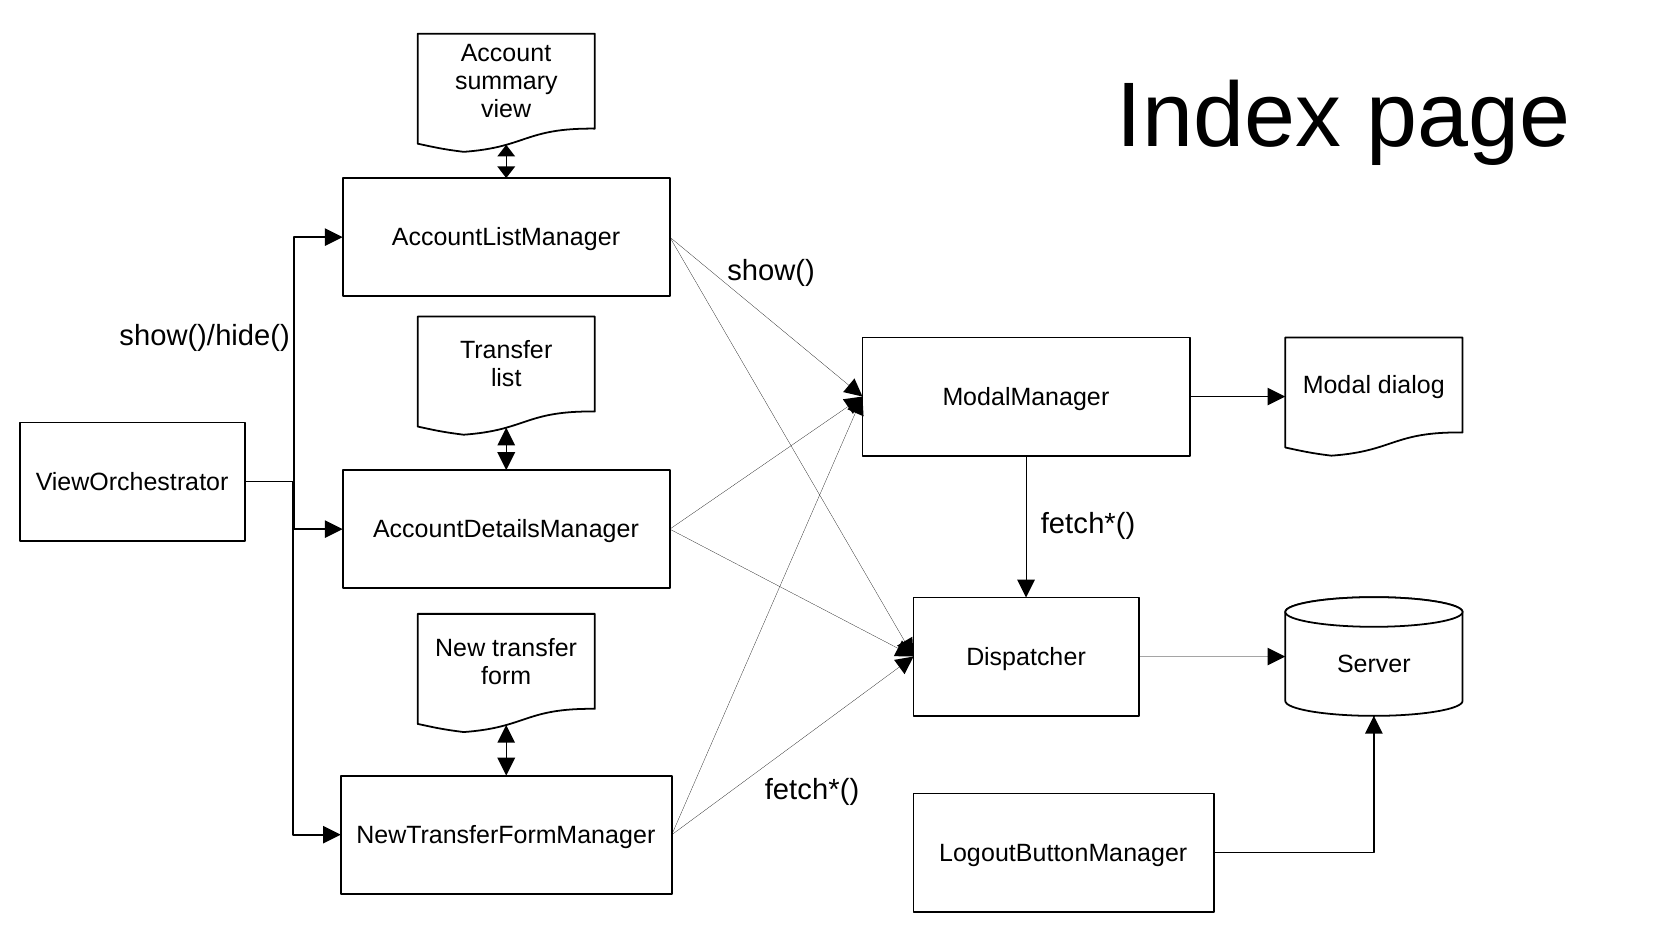

Account
summary
view
# Index page
AccountListManager
show()
show()/hide()
Transfer
list
ModalManager
Modal dialog
ViewOrchestrator
AccountDetailsManager
fetch*()
Server
Dispatcher
New transfer
form
fetch*()
NewTransferFormManager
LogoutButtonManager